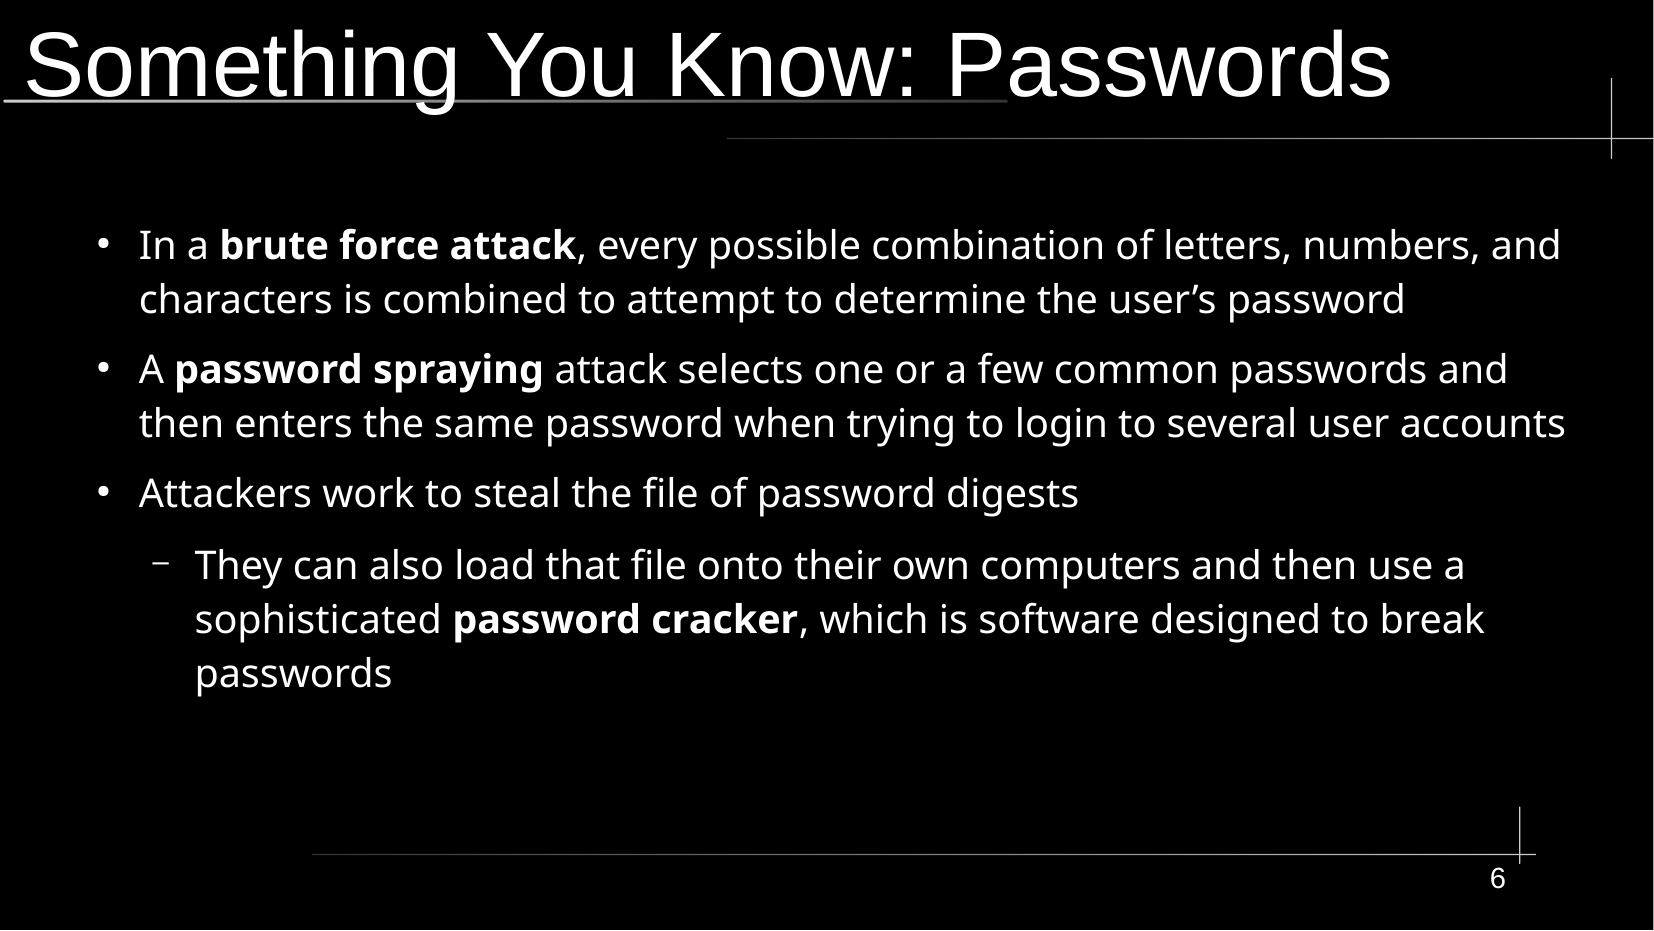

# Something You Know: Passwords
In a brute force attack, every possible combination of letters, numbers, and characters is combined to attempt to determine the user’s password
A password spraying attack selects one or a few common passwords and then enters the same password when trying to login to several user accounts
Attackers work to steal the file of password digests
They can also load that file onto their own computers and then use a sophisticated password cracker, which is software designed to break passwords
6